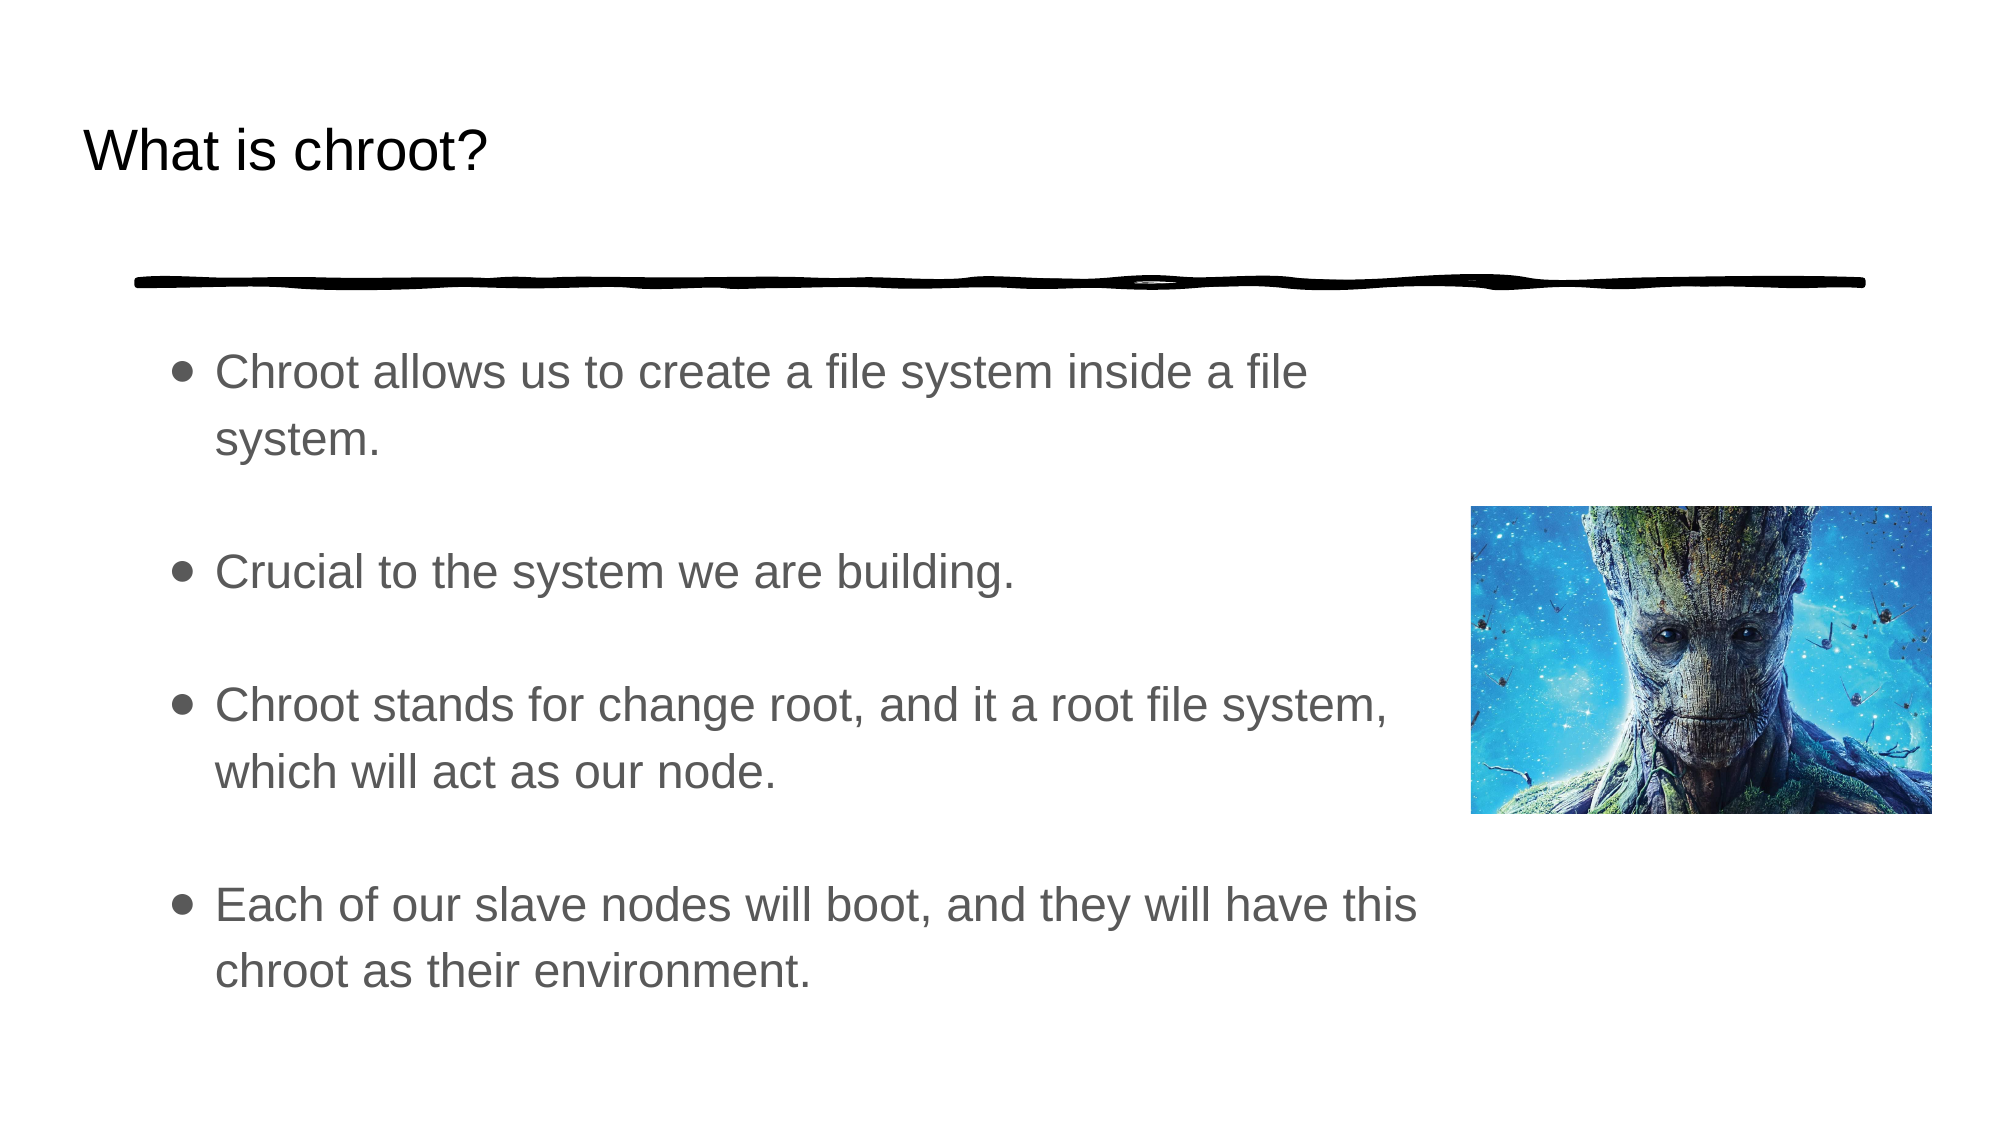

# What is chroot?
Chroot allows us to create a file system inside a file system.
Crucial to the system we are building.
Chroot stands for change root, and it a root file system, which will act as our node.
Each of our slave nodes will boot, and they will have this chroot as their environment.